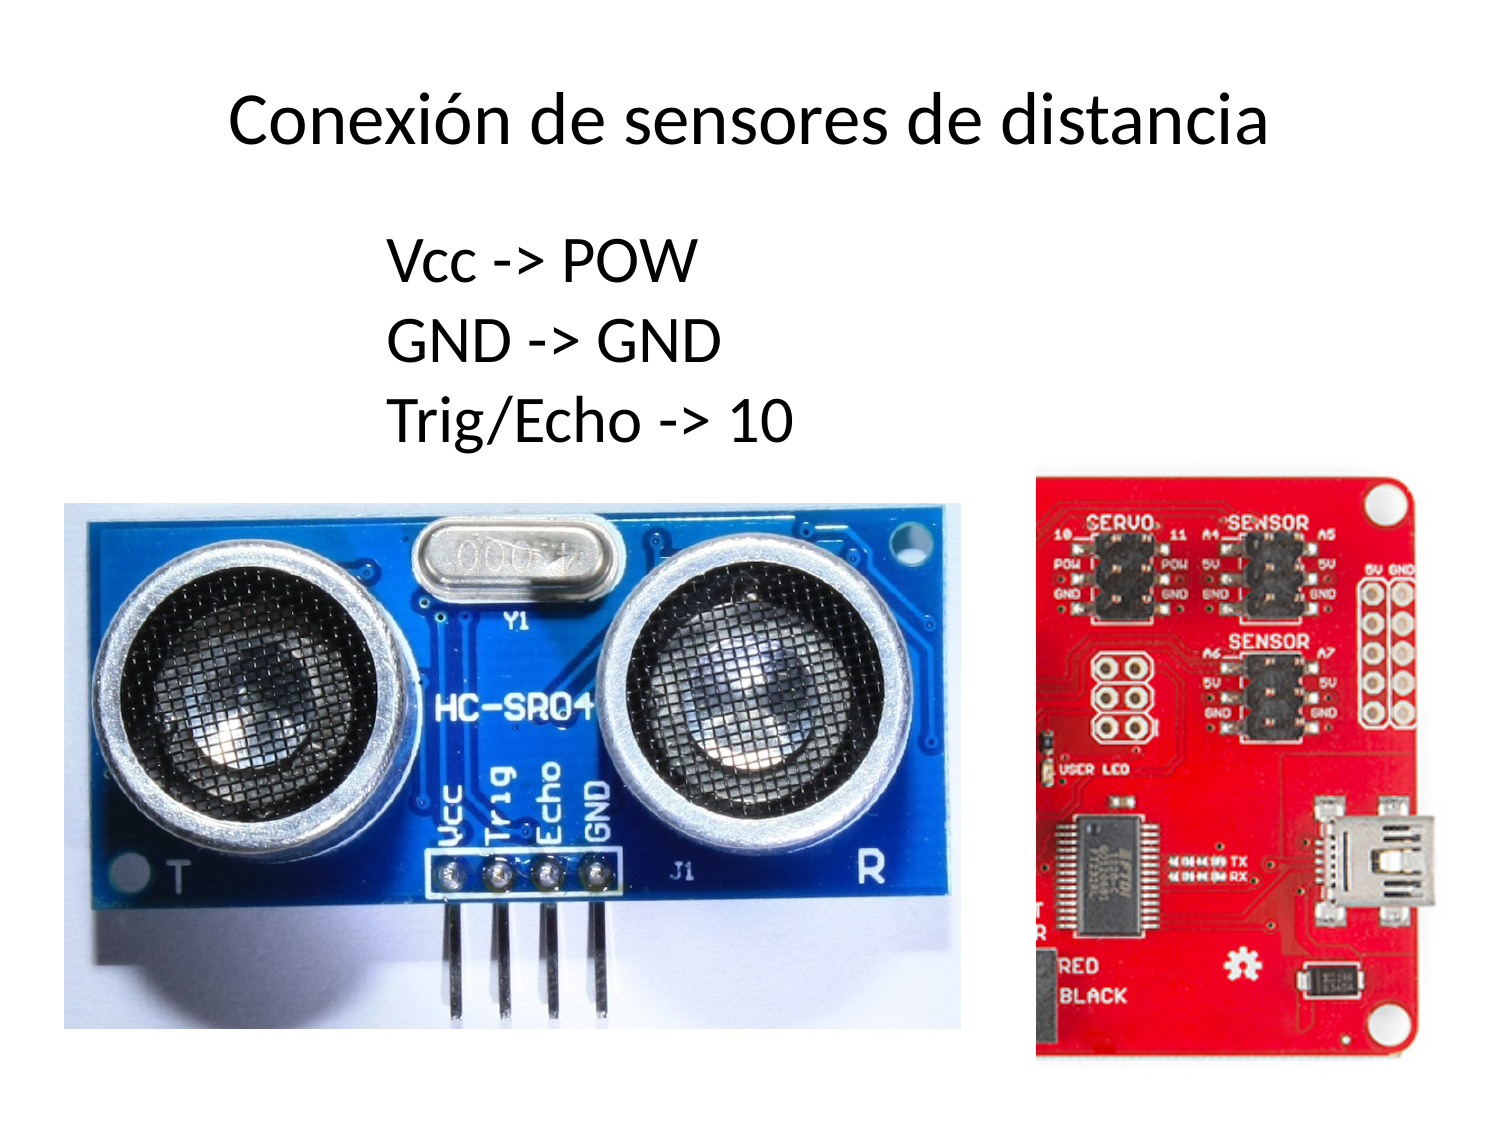

# Conexión de sensores de distancia
Vcc -> POW
GND -> GND
Trig/Echo -> 10